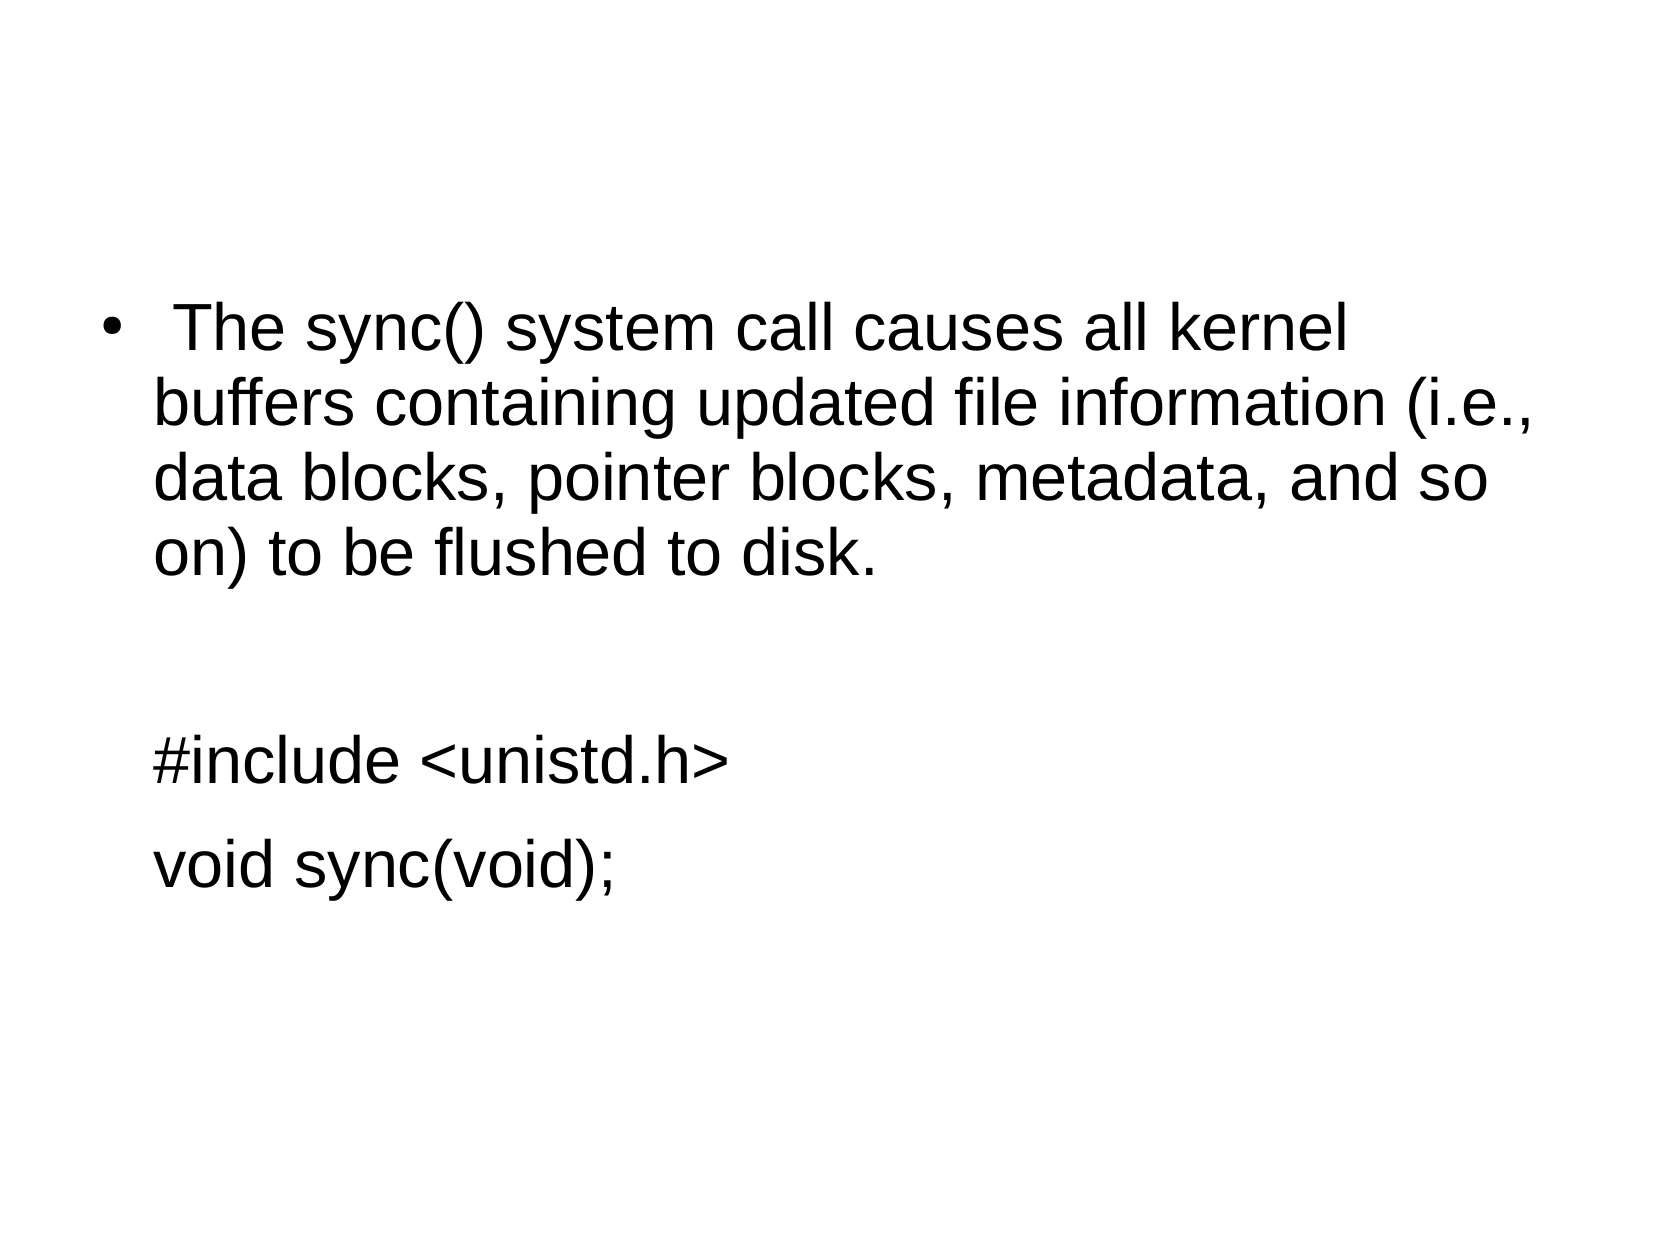

#
 The sync() system call causes all kernel buffers containing updated file information (i.e., data blocks, pointer blocks, metadata, and so on) to be flushed to disk.
#include <unistd.h>
void sync(void);